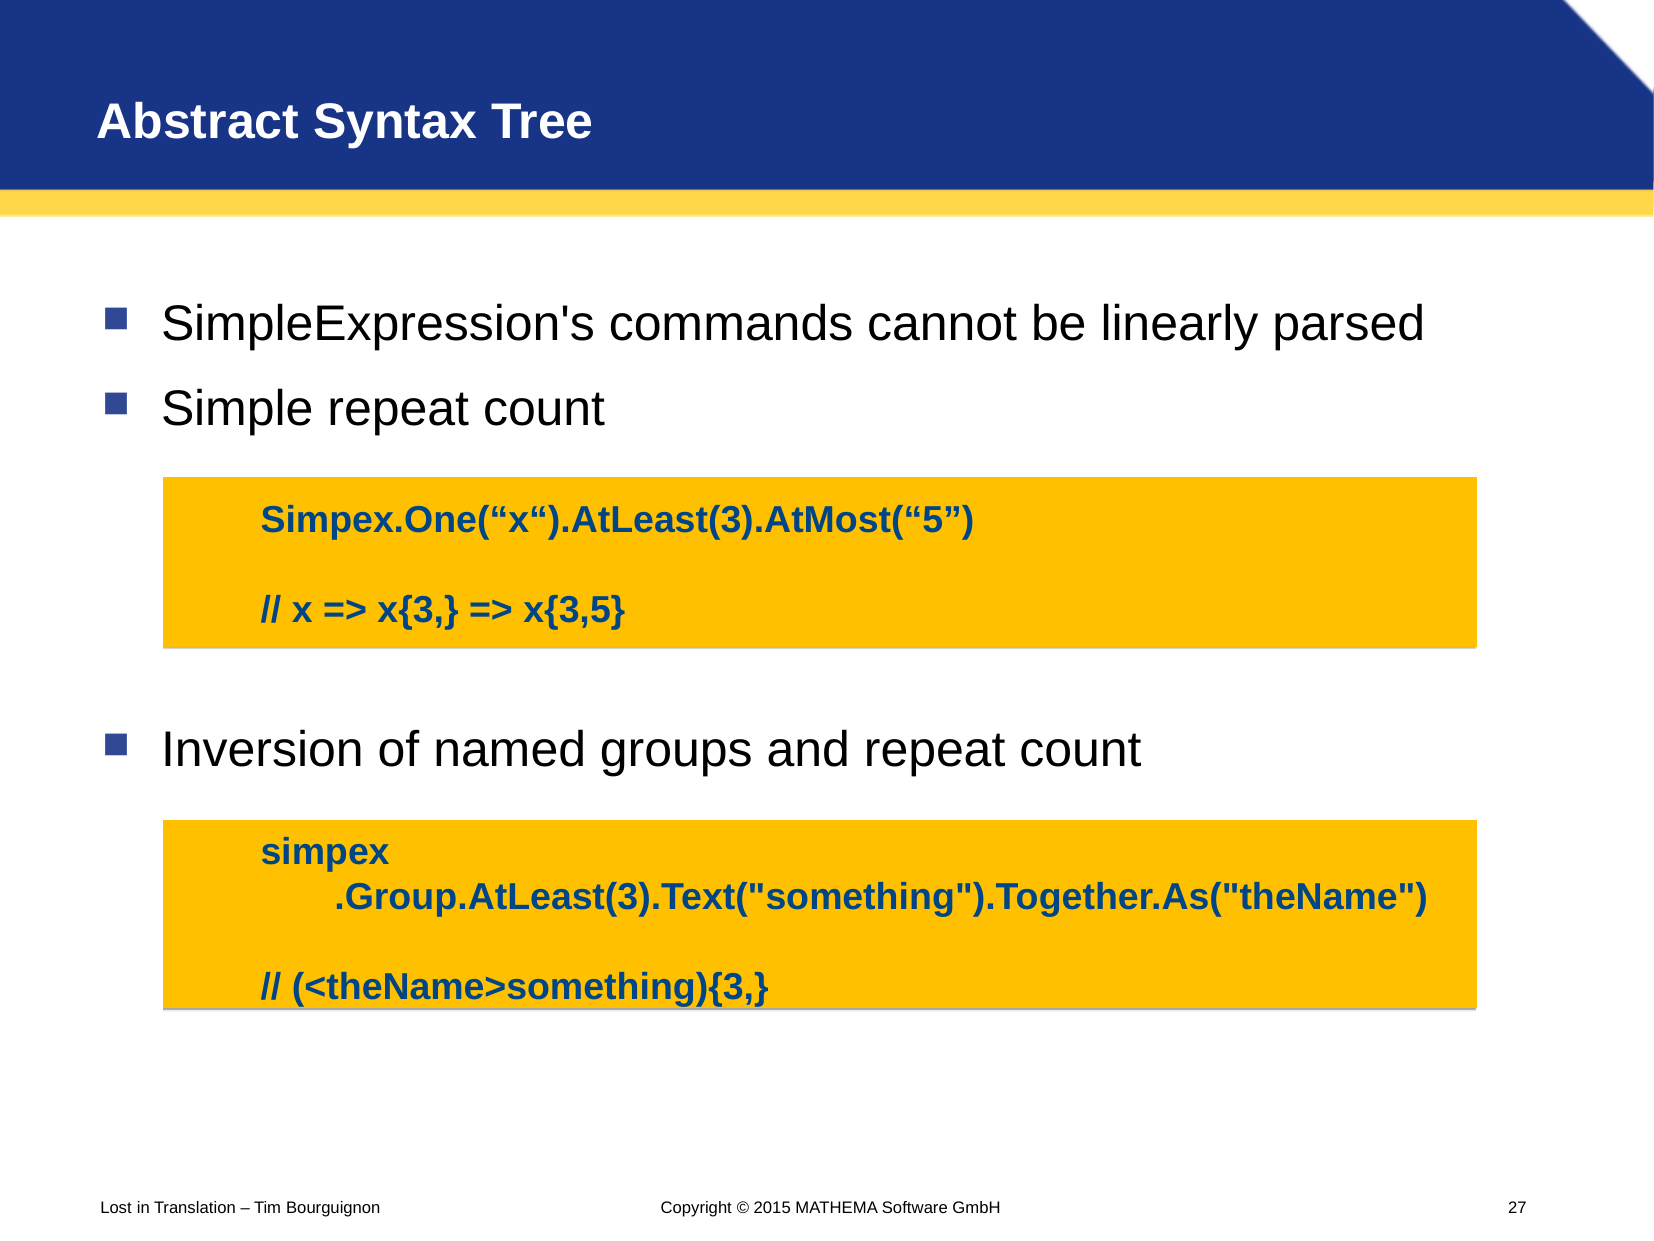

# Abstract Syntax Tree
SimpleExpression's commands cannot be linearly parsed
Simple repeat count
Inversion of named groups and repeat count
Simpex.One(“x“).AtLeast(3).AtMost(“5”)
// x => x{3,} => x{3,5}
simpex
	.Group.AtLeast(3).Text("something").Together.As("theName")
// (<theName>something){3,}